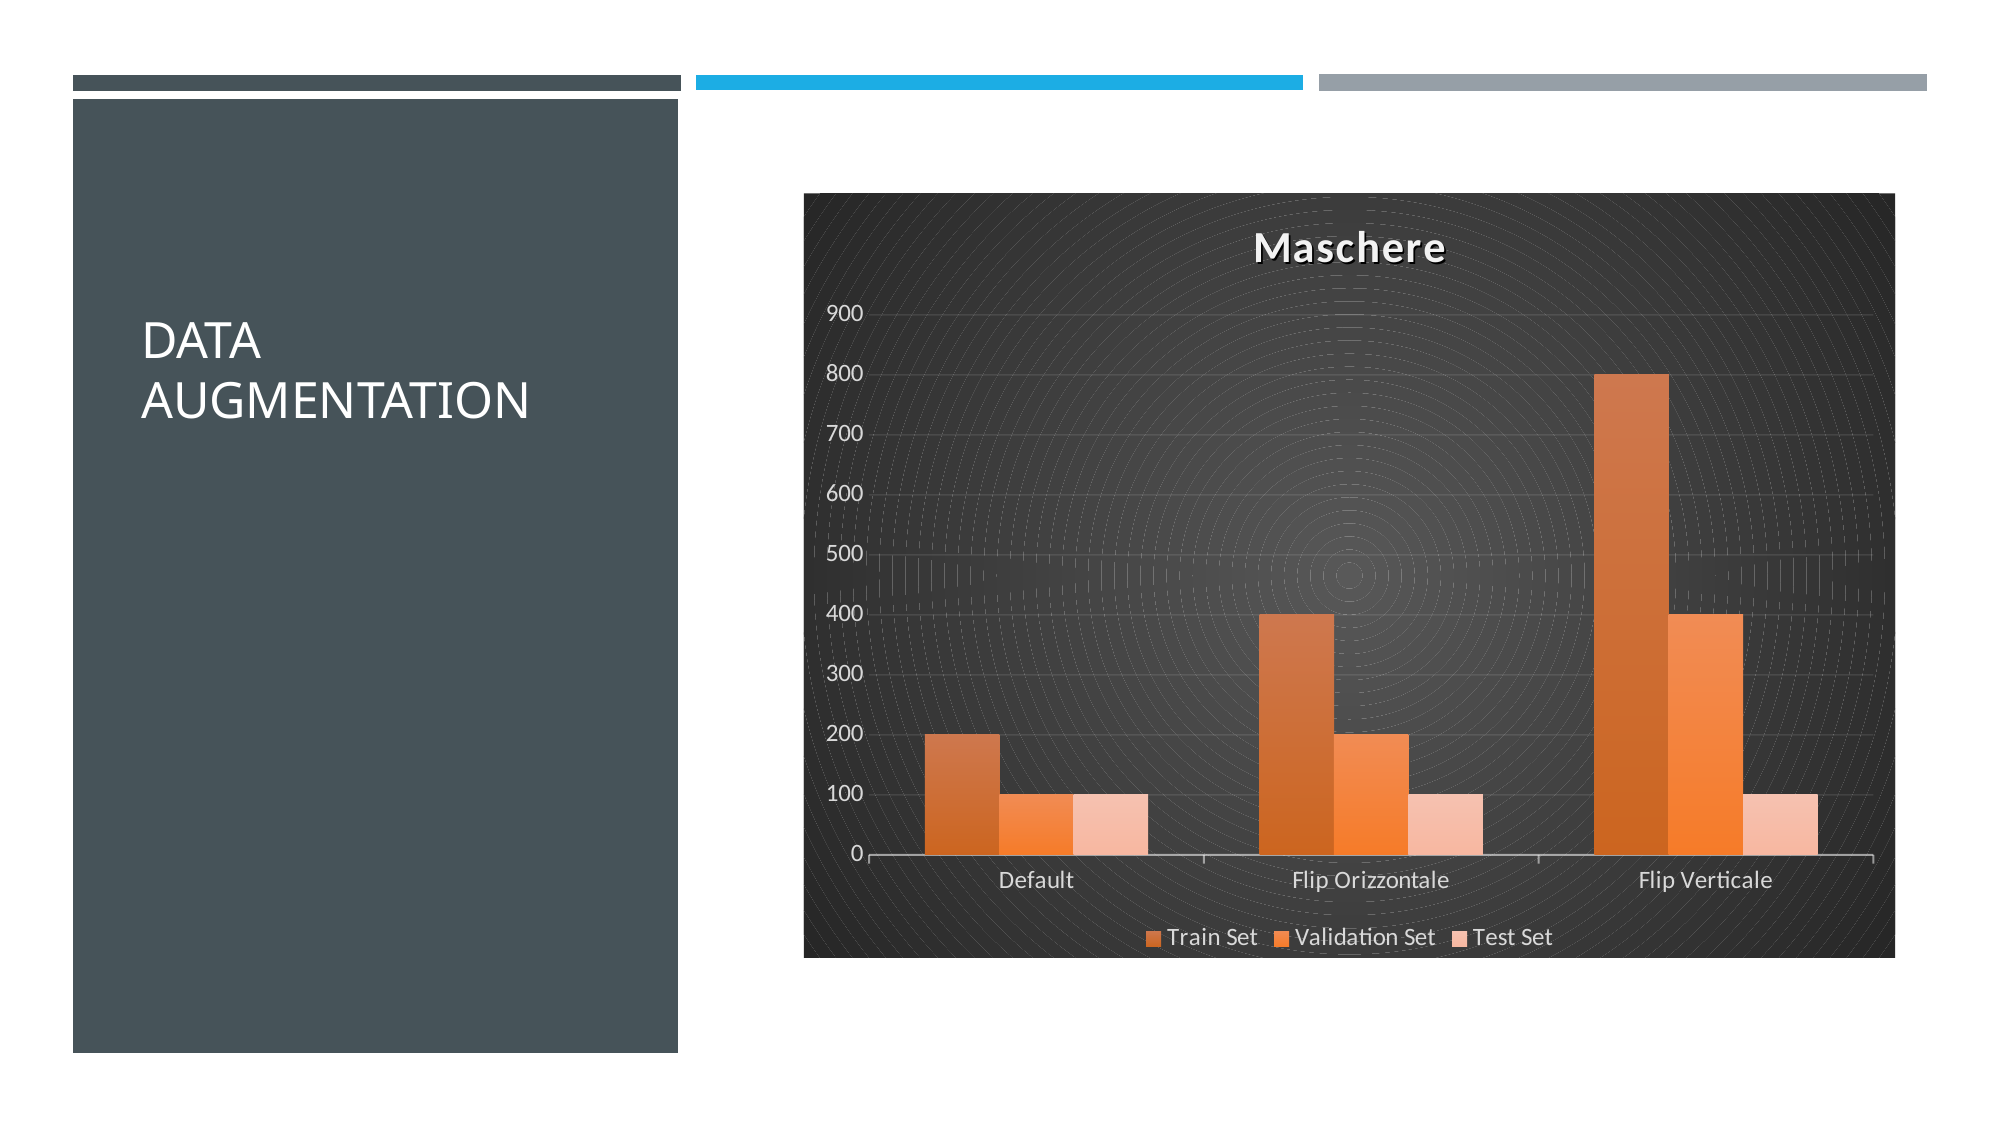

# Data Augmentation
### Chart: Maschere
| Category | Train Set | Validation Set | Test Set |
|---|---|---|---|
| Default | 200.0 | 100.0 | 100.0 |
| Flip Orizzontale | 400.0 | 200.0 | 100.0 |
| Flip Verticale | 800.0 | 400.0 | 100.0 |